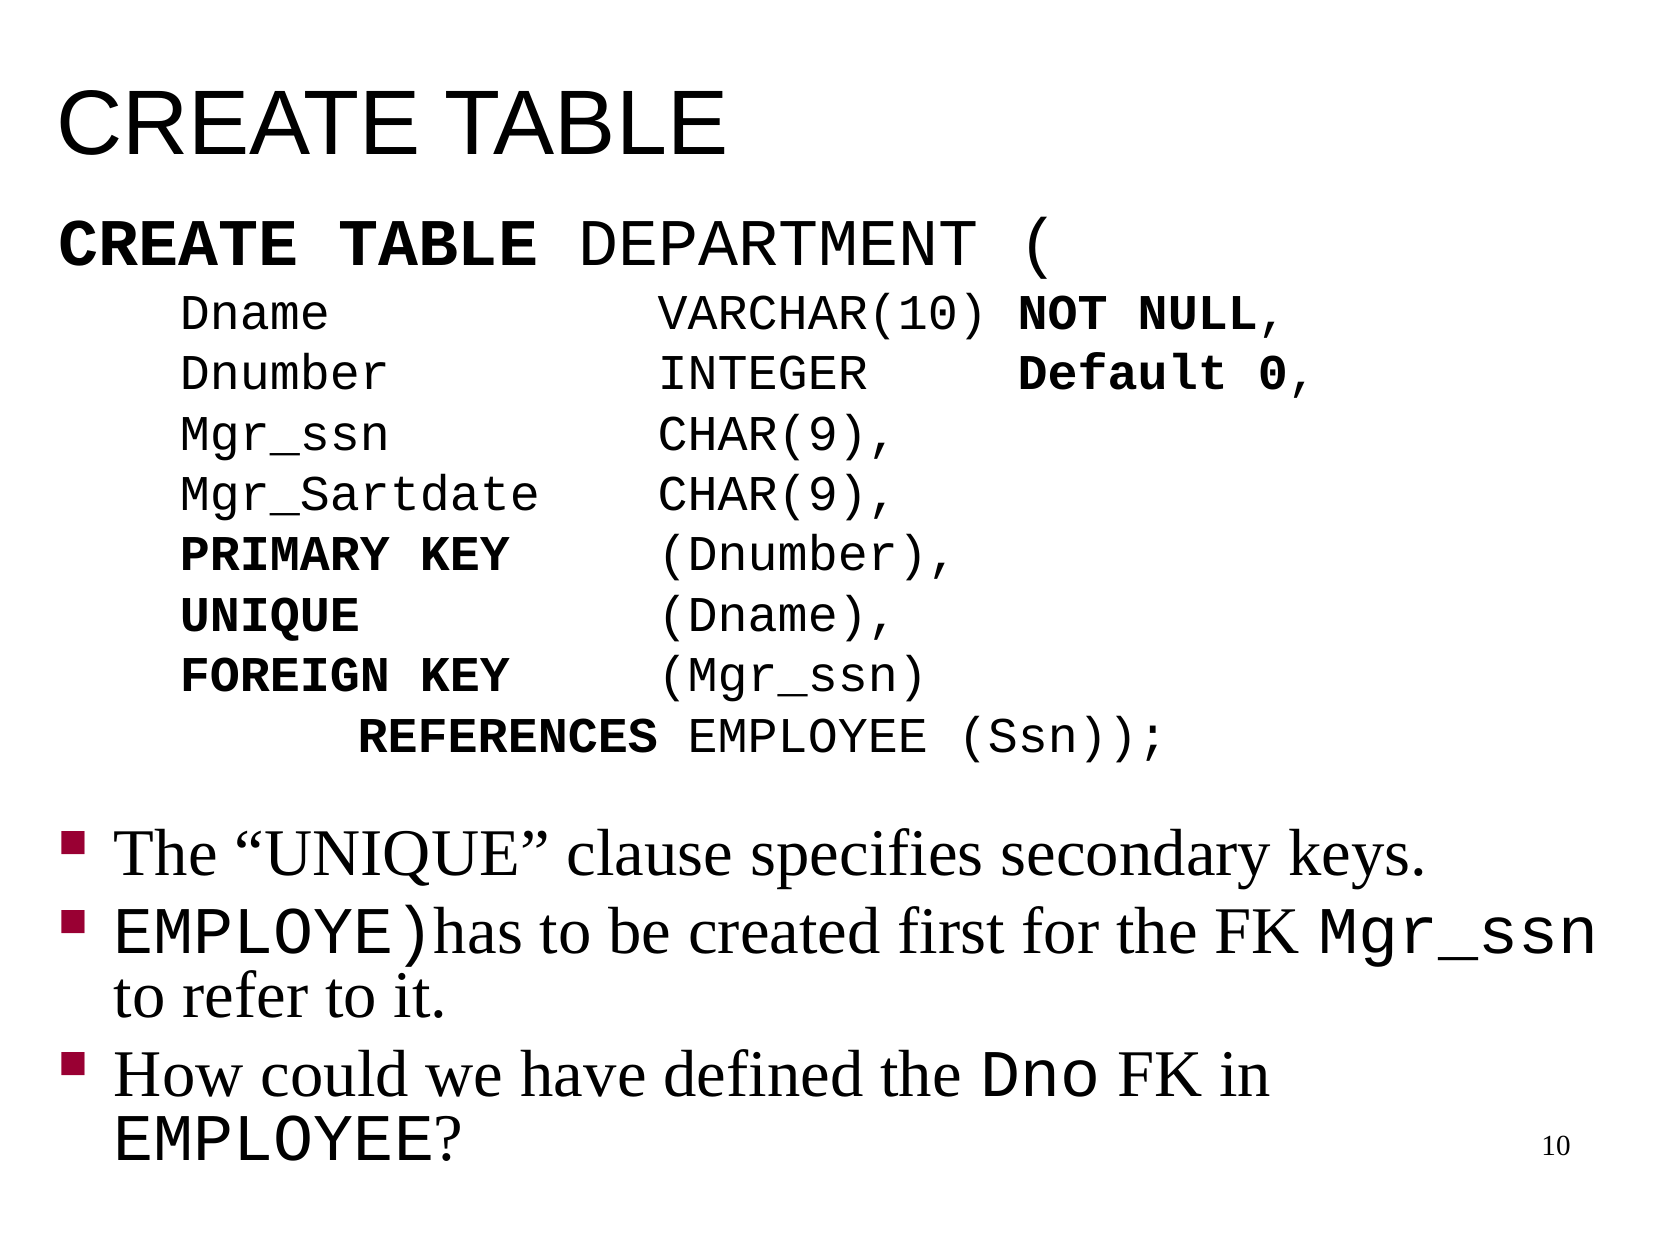

# CREATE TABLE
CREATE TABLE DEPARTMENT (
	Dname			VARCHAR(10) NOT NULL,
	Dnumber		INTEGER	 Default 0,
	Mgr_ssn		CHAR(9),
	Mgr_Sartdate	CHAR(9),
	PRIMARY KEY 	(Dnumber),
	UNIQUE		(Dname),
	FOREIGN KEY 	(Mgr_ssn)
			REFERENCES EMPLOYEE (Ssn));
The “UNIQUE” clause specifies secondary keys.
EMPLOYE)has to be created first for the FK Mgr_ssn to refer to it.
How could we have defined the Dno FK in EMPLOYEE?
10